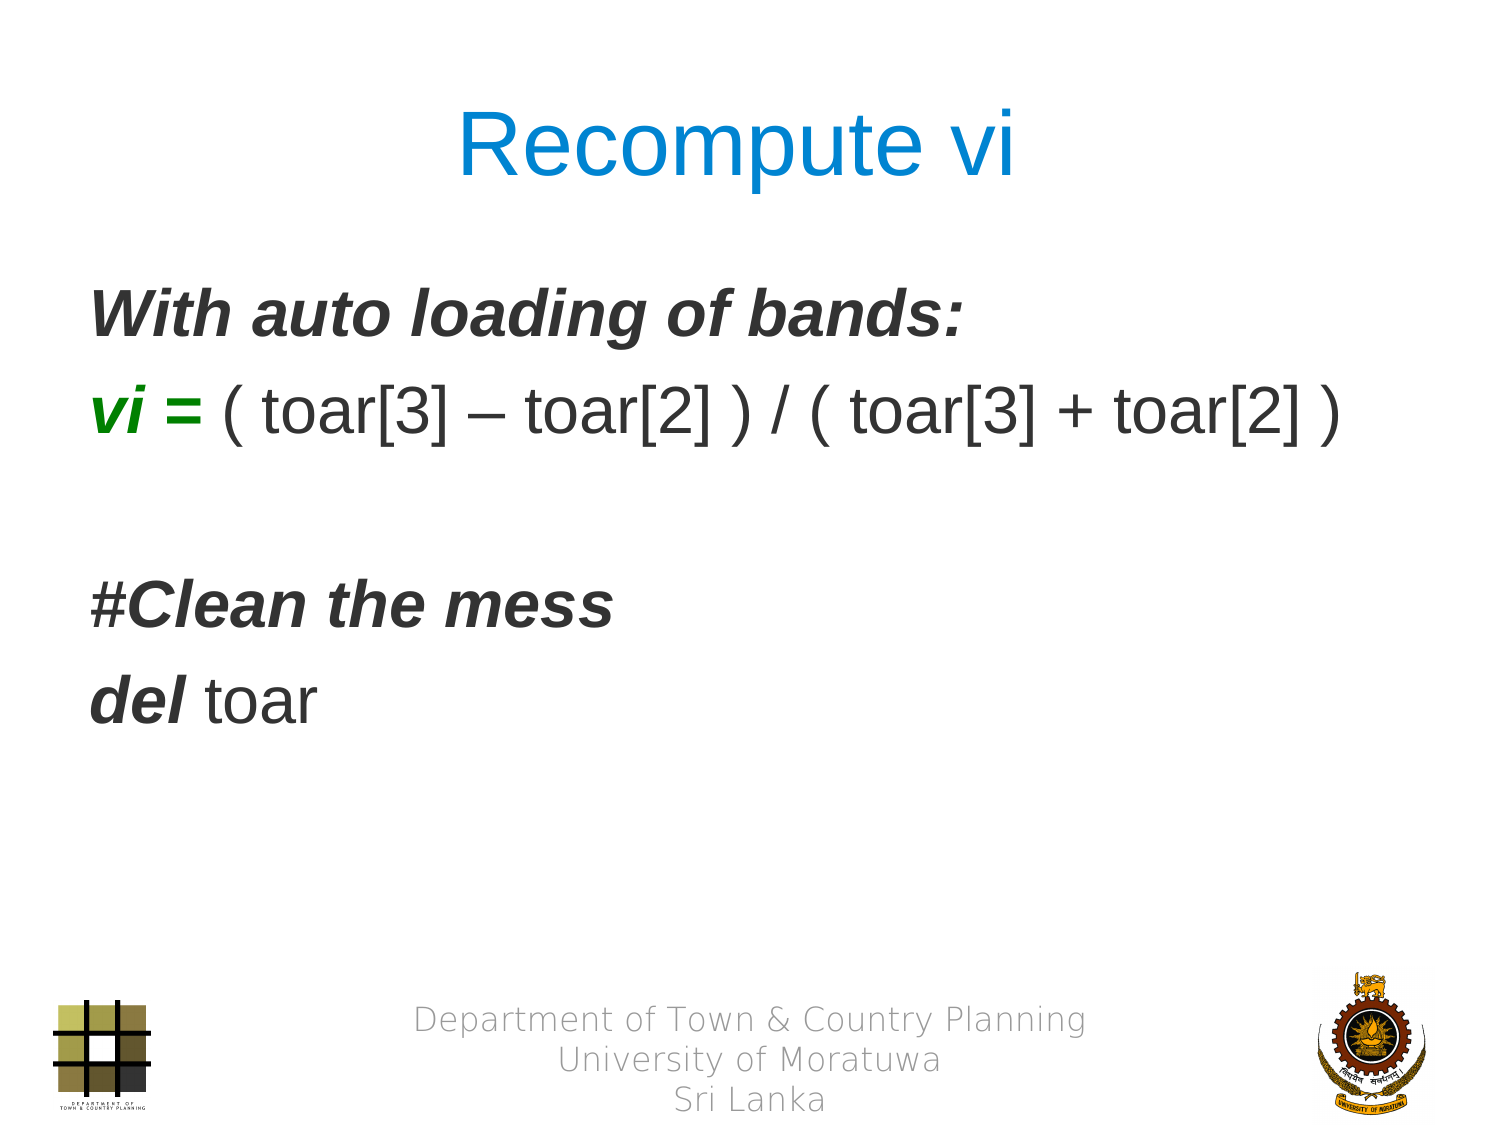

# Recompute vi
With auto loading of bands:
vi = ( toar[3] – toar[2] ) / ( toar[3] + toar[2] )
#Clean the mess
del toar